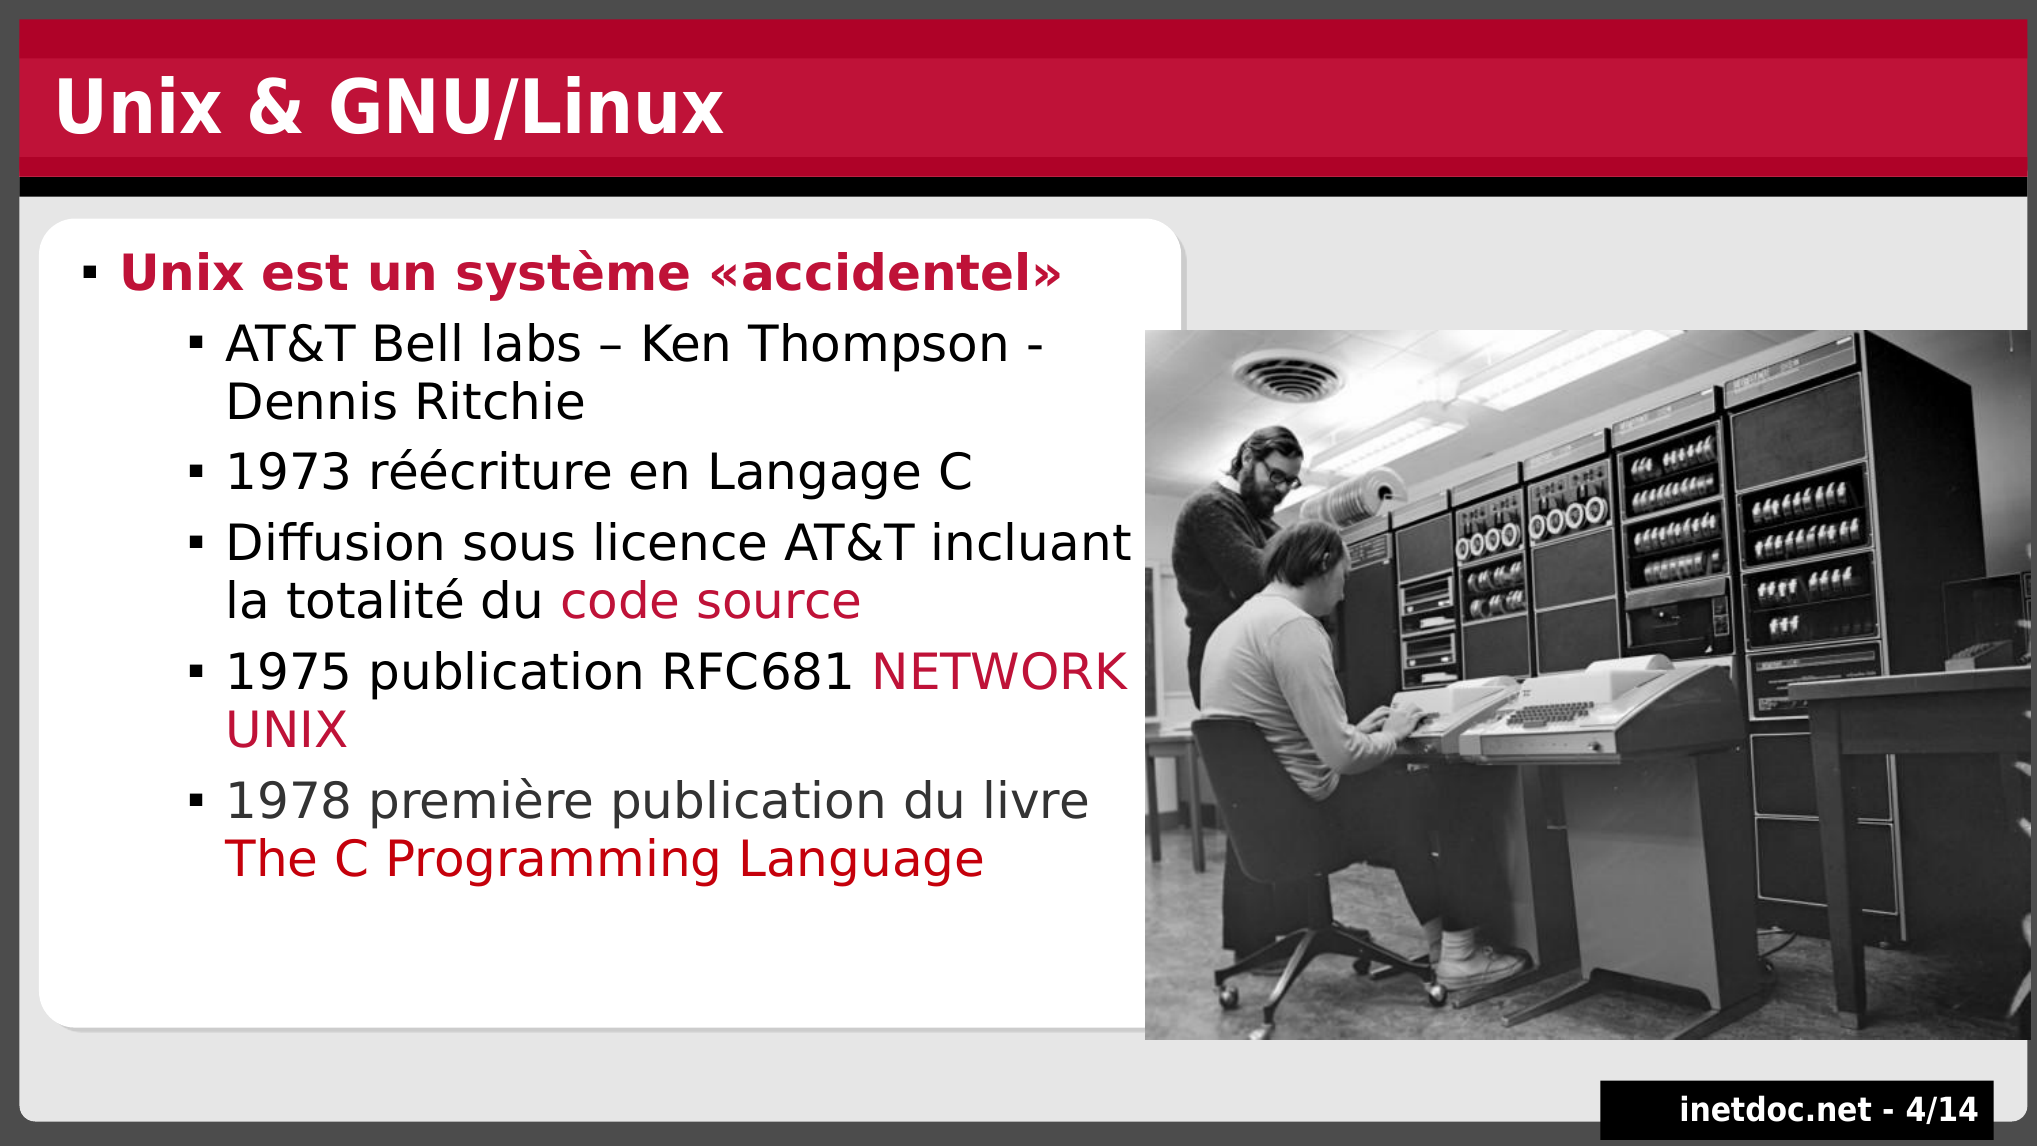

Unix & GNU/Linux
Unix est un système «accidentel»
AT&T Bell labs – Ken Thompson - Dennis Ritchie
1973 réécriture en Langage C
Diffusion sous licence AT&T incluant la totalité du code source
1975 publication RFC681 NETWORK UNIX
1978 première publication du livre The C Programming Language
inetdoc.net - /14